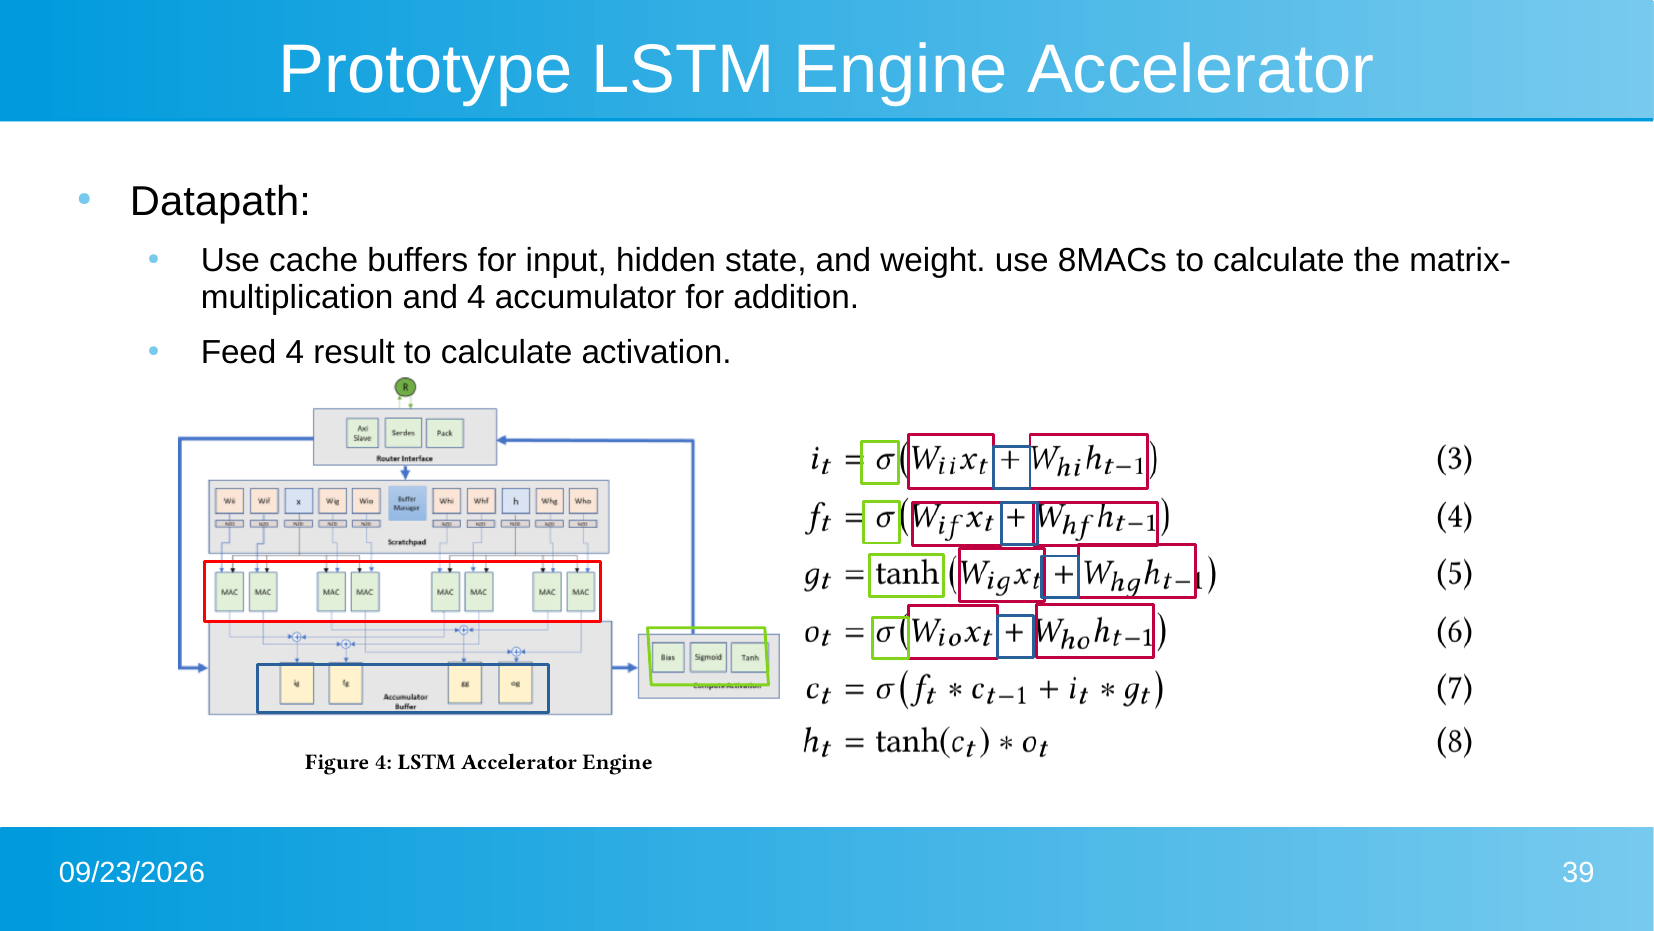

# Prototype LSTM Engine Accelerator
Datapath:
Use cache buffers for input, hidden state, and weight. use 8MACs to calculate the matrix-multiplication and 4 accumulator for addition.
Feed 4 result to calculate activation.
39